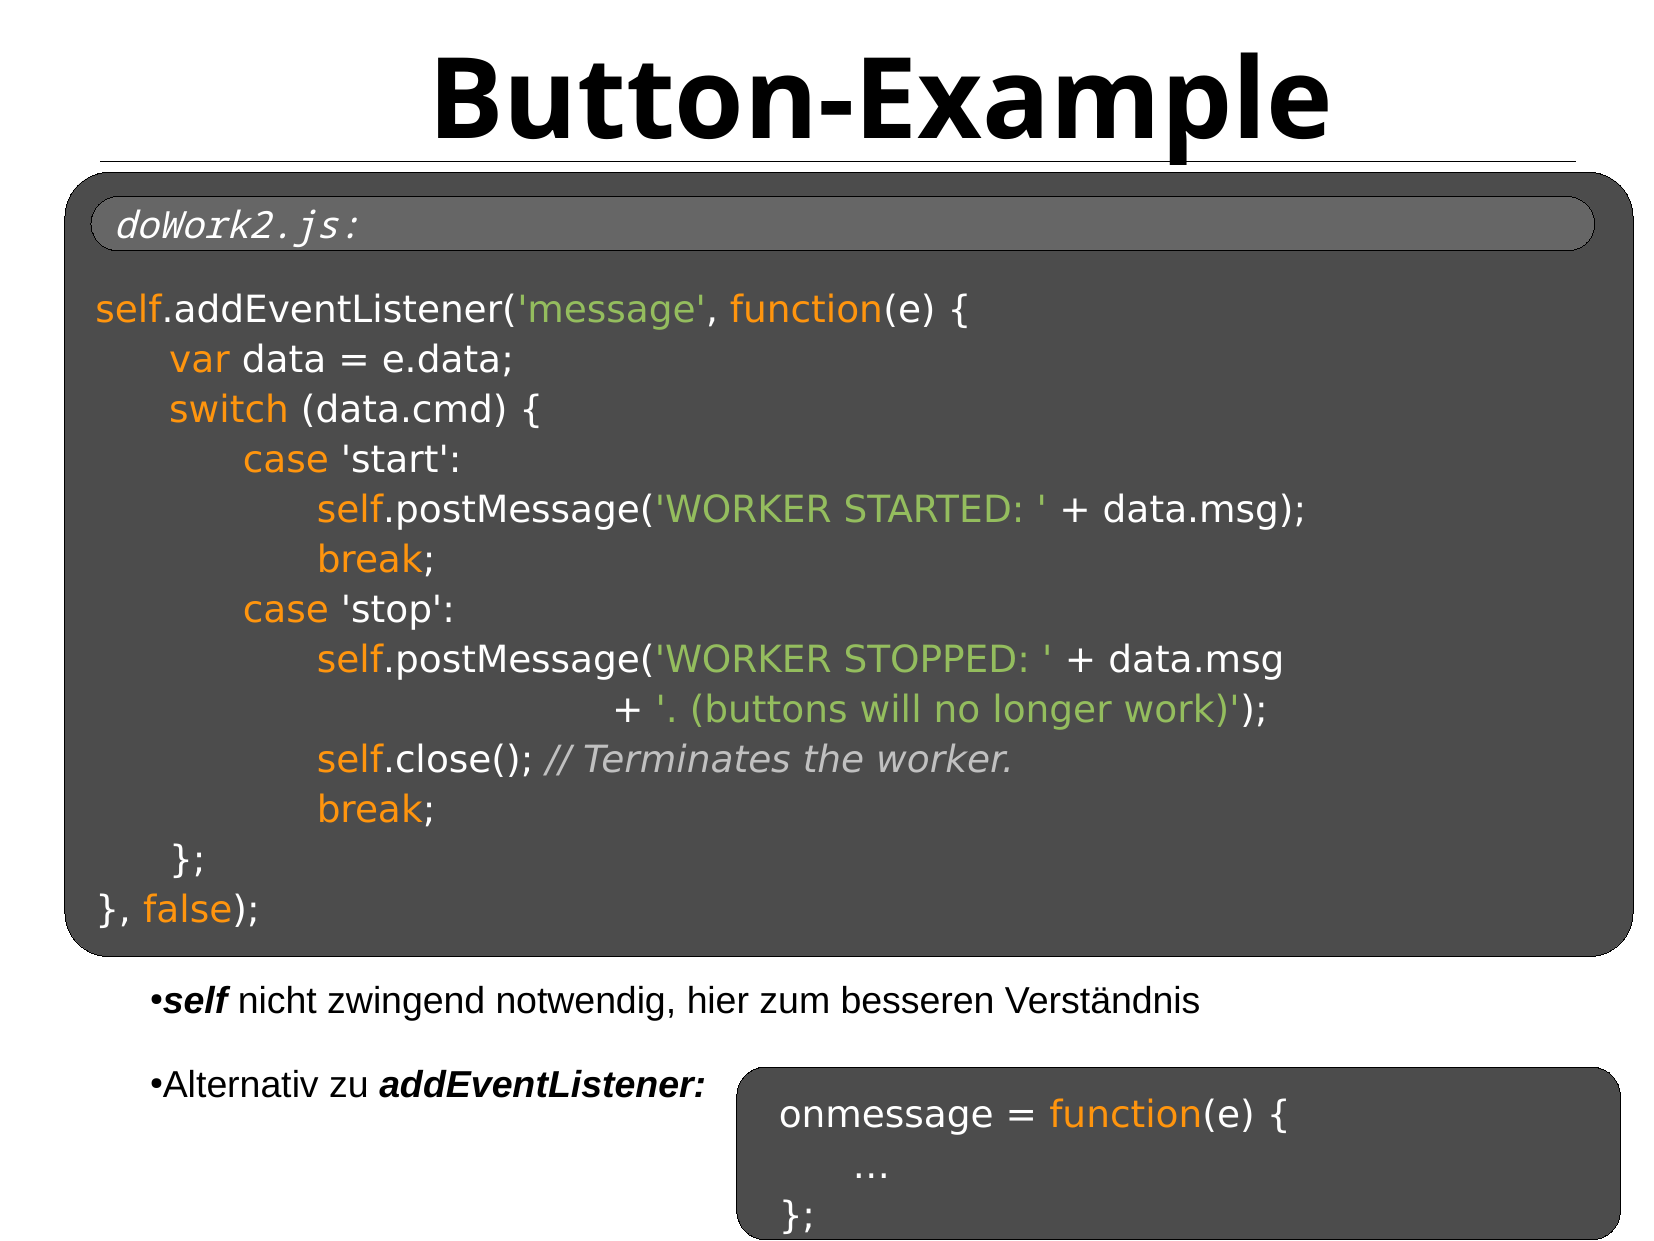

Button-Example
doWork2.js:
self.addEventListener('message', function(e) {
	var data = e.data;
	switch (data.cmd) {
		case 'start':
			self.postMessage('WORKER STARTED: ' + data.msg);
			break;
		case 'stop':
			self.postMessage('WORKER STOPPED: ' + data.msg
							+ '. (buttons will no longer work)');
			self.close(); // Terminates the worker.
			break;
	};
}, false);
self nicht zwingend notwendig, hier zum besseren Verständnis
Alternativ zu addEventListener:
onmessage = function(e) {
	…
};